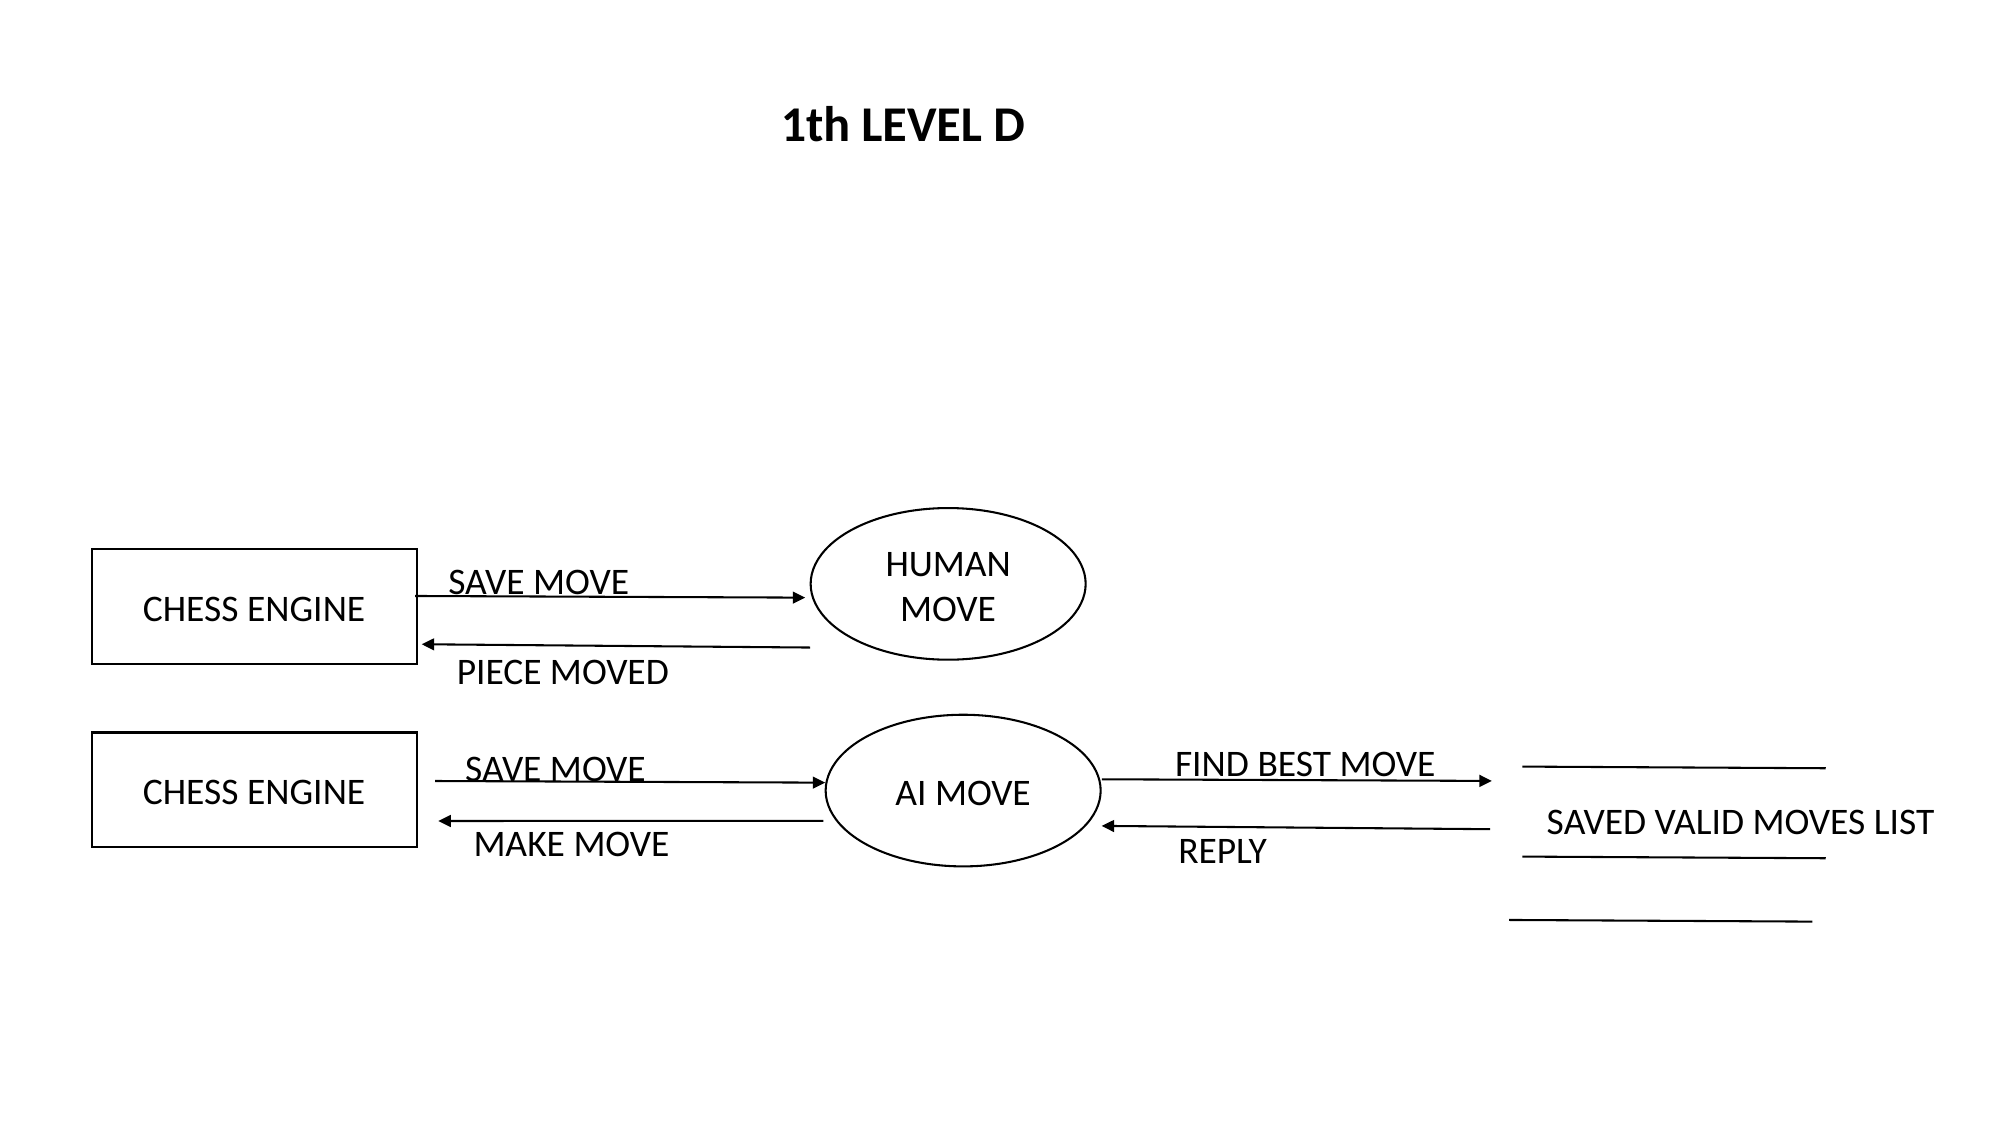

1th LEVEL D
HUMAN MOVE
CHESS ENGINE
SAVE MOVE
​
 PIECE MOVED
​​
AI MOVE
FIND BEST MOVE
CHESS ENGINE
SAVE MOVE
SAVED VALID MOVES LIST
 MAKE MOVE​​​
​​​
REPLY